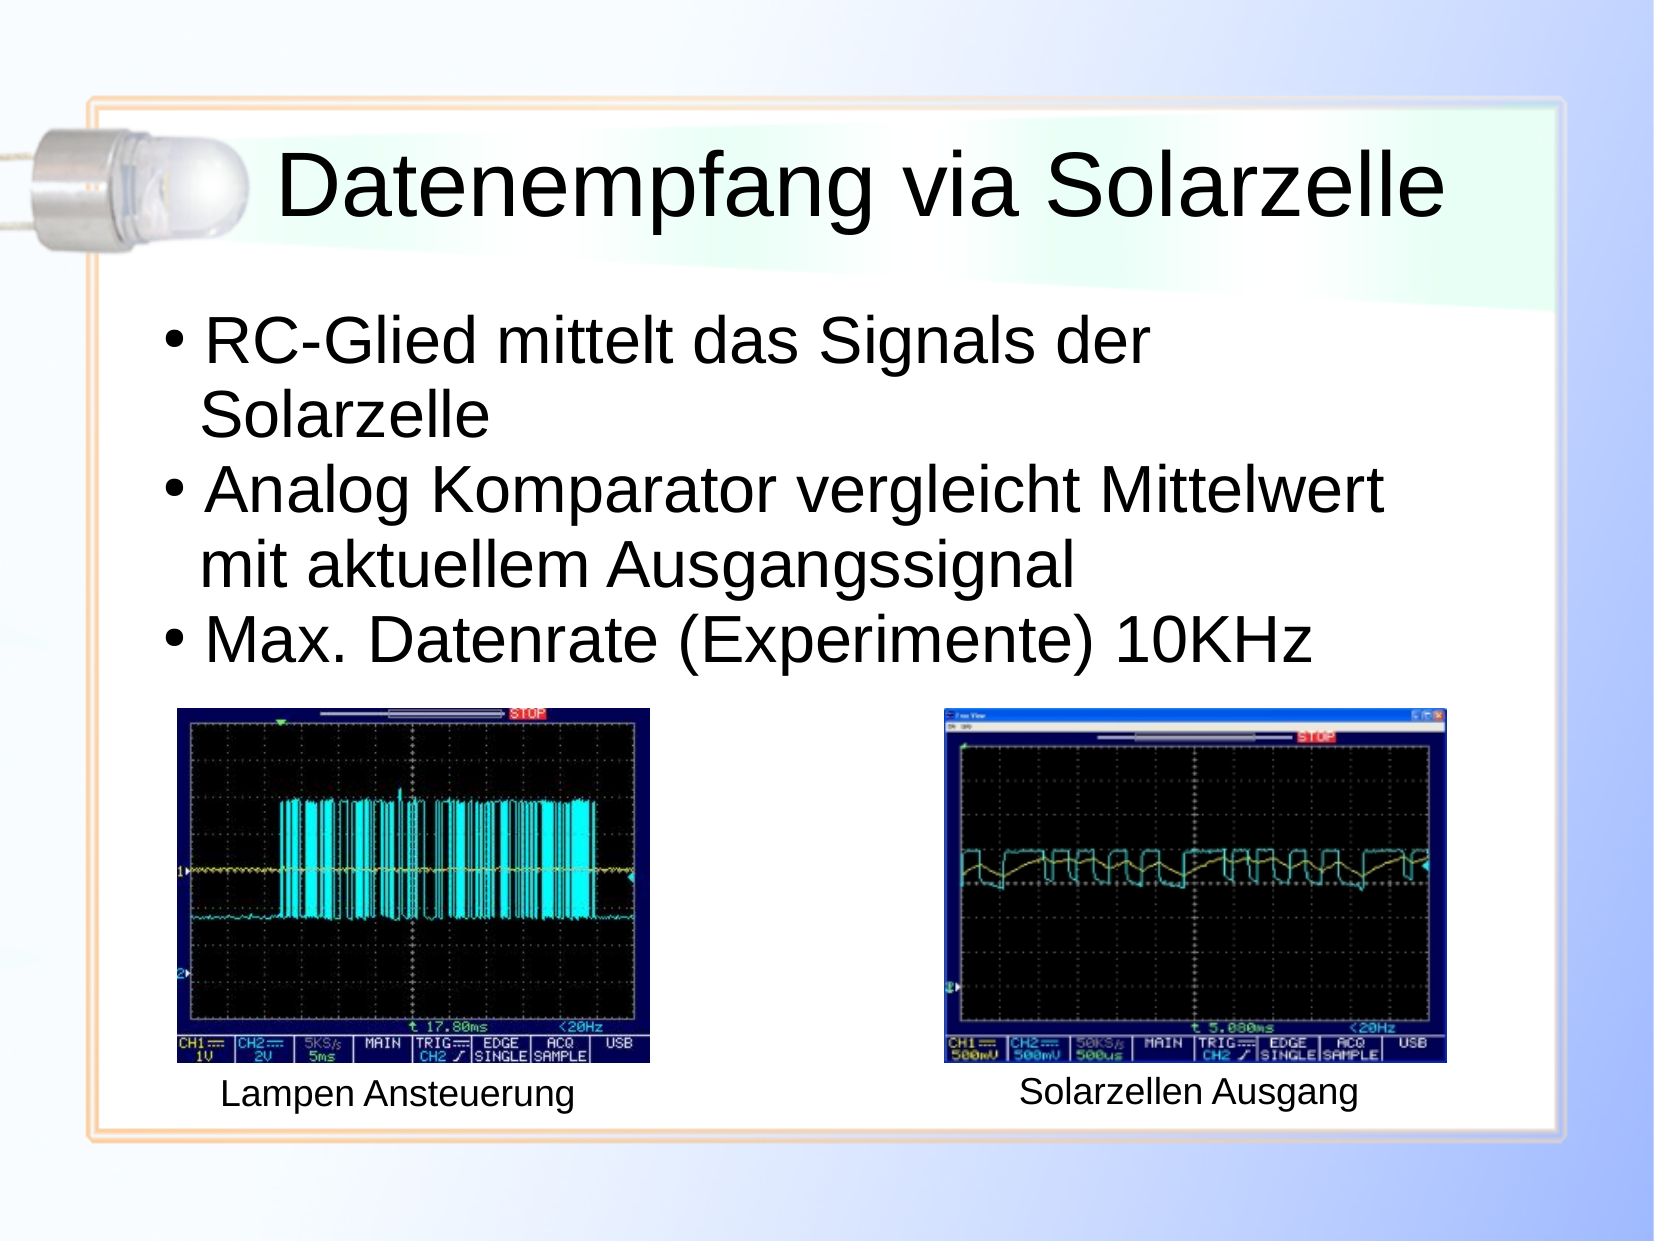

# Datenempfang via Solarzelle
 RC-Glied mittelt das Signals der
 Solarzelle
 Analog Komparator vergleicht Mittelwert mit aktuellem Ausgangssignal
 Max. Datenrate (Experimente) 10KHz
Solarzellen Ausgang
Lampen Ansteuerung